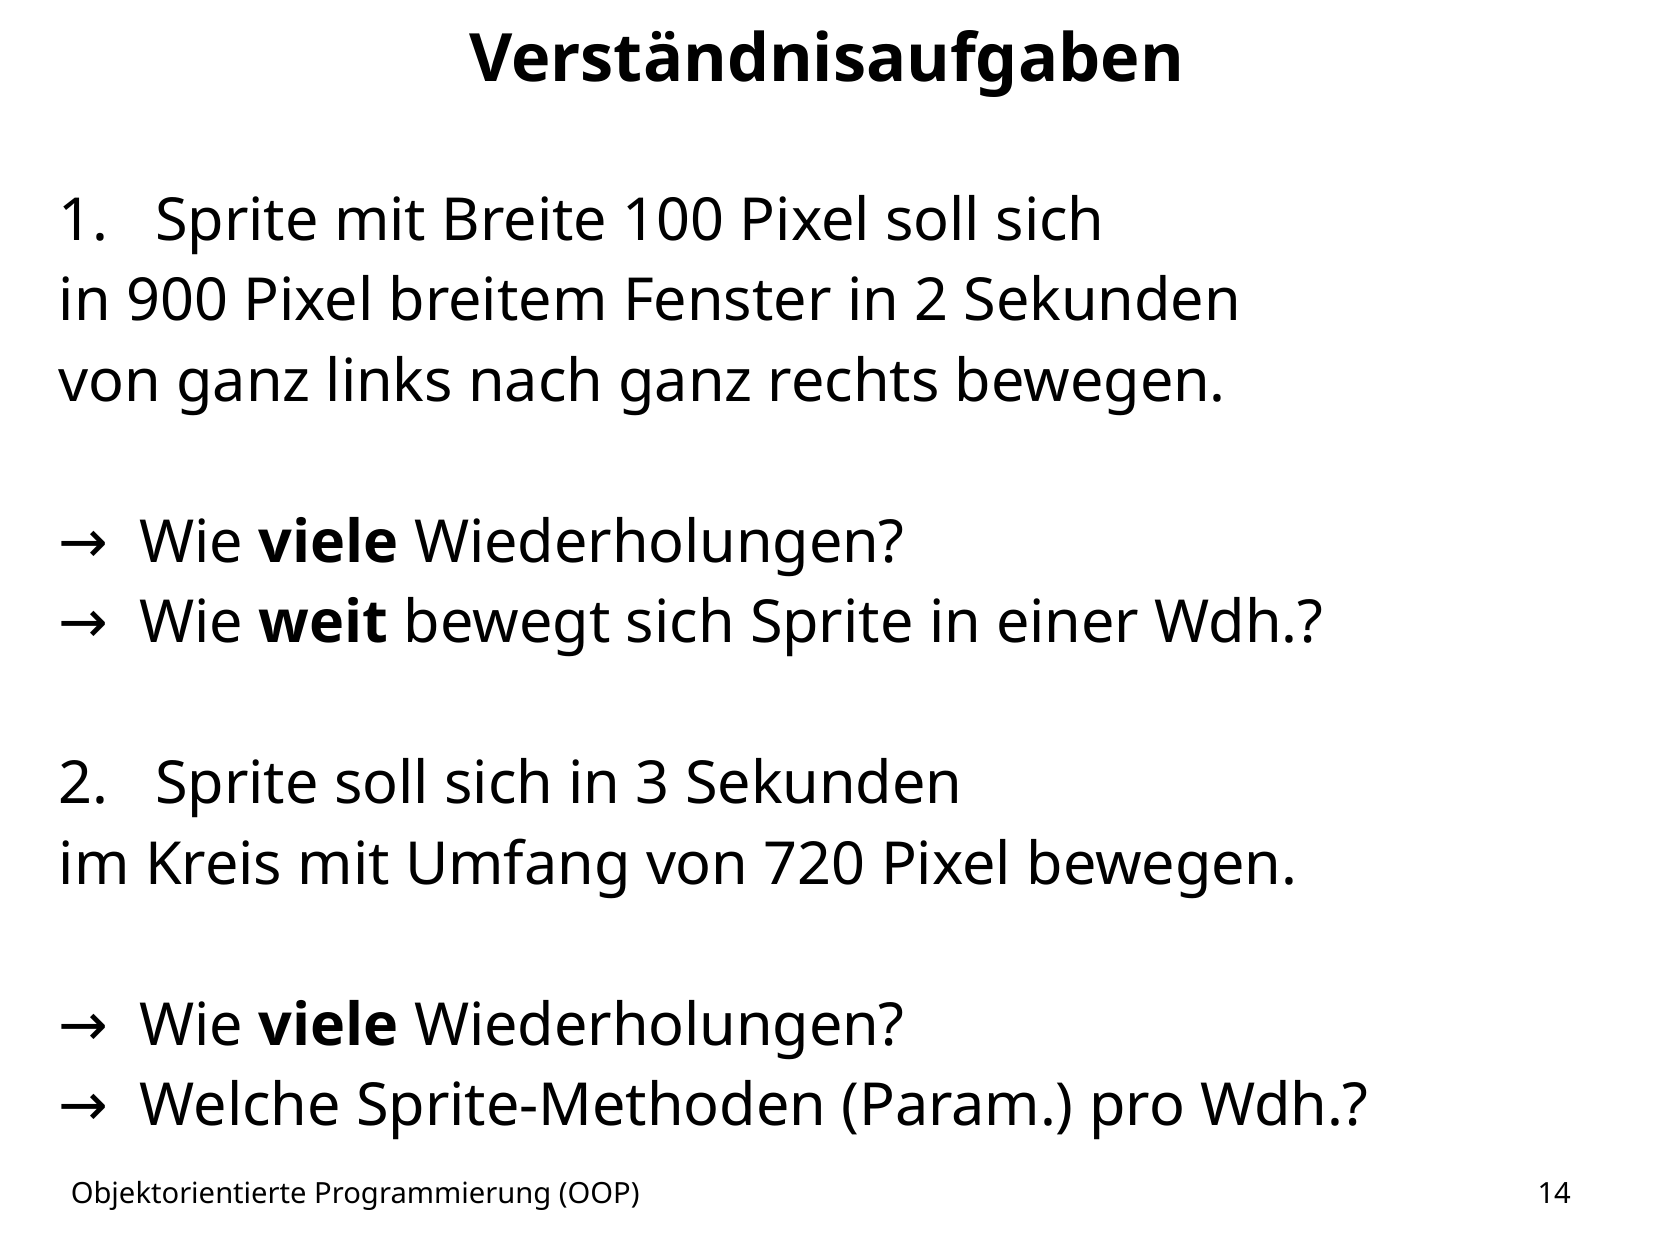

# Verständnisaufgaben
1. Sprite mit Breite 100 Pixel soll sich
in 900 Pixel breitem Fenster in 2 Sekunden
von ganz links nach ganz rechts bewegen.
→ Wie viele Wiederholungen?
→ Wie weit bewegt sich Sprite in einer Wdh.?
2. Sprite soll sich in 3 Sekunden
im Kreis mit Umfang von 720 Pixel bewegen.
→ Wie viele Wiederholungen?
→ Welche Sprite-Methoden (Param.) pro Wdh.?
Objektorientierte Programmierung (OOP)
14